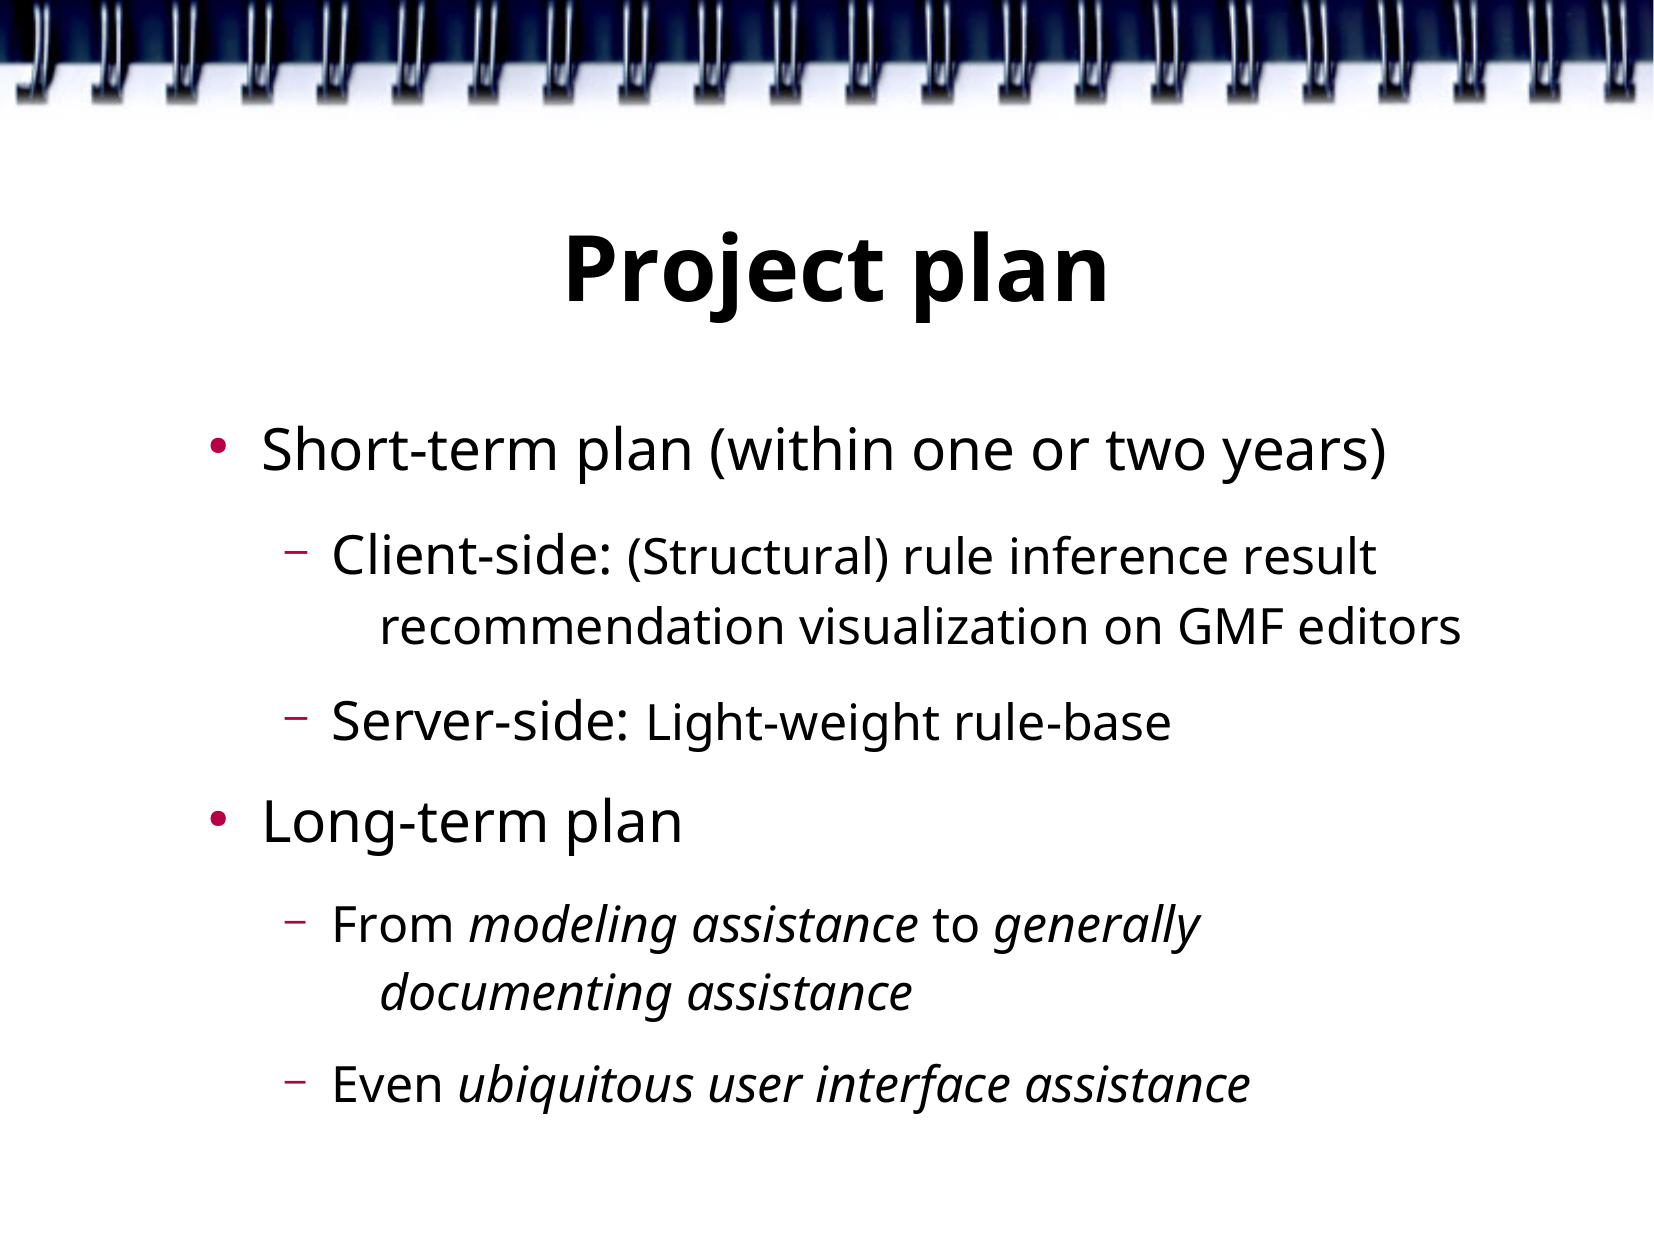

# Project plan
Short-term plan (within one or two years)
Client-side: (Structural) rule inference result recommendation visualization on GMF editors
Server-side: Light-weight rule-base
Long-term plan
From modeling assistance to generally documenting assistance
Even ubiquitous user interface assistance